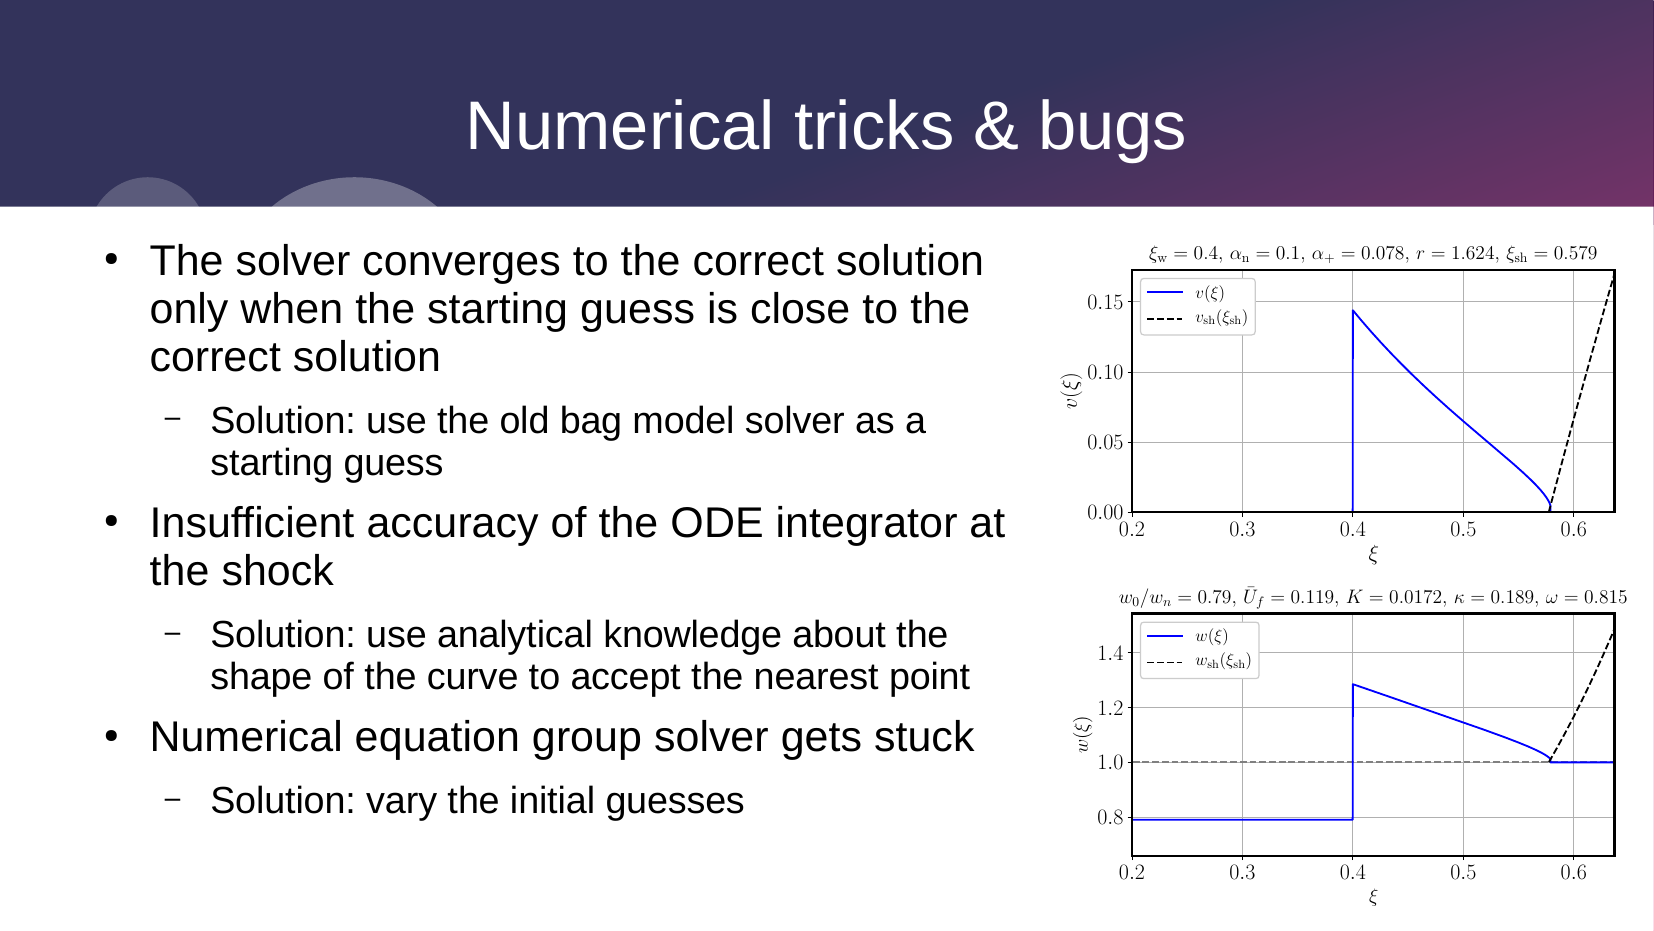

# Numerical tricks & bugs
The solver converges to the correct solution only when the starting guess is close to the correct solution
Solution: use the old bag model solver as a starting guess
Insufficient accuracy of the ODE integrator at the shock
Solution: use analytical knowledge about the shape of the curve to accept the nearest point
Numerical equation group solver gets stuck
Solution: vary the initial guesses